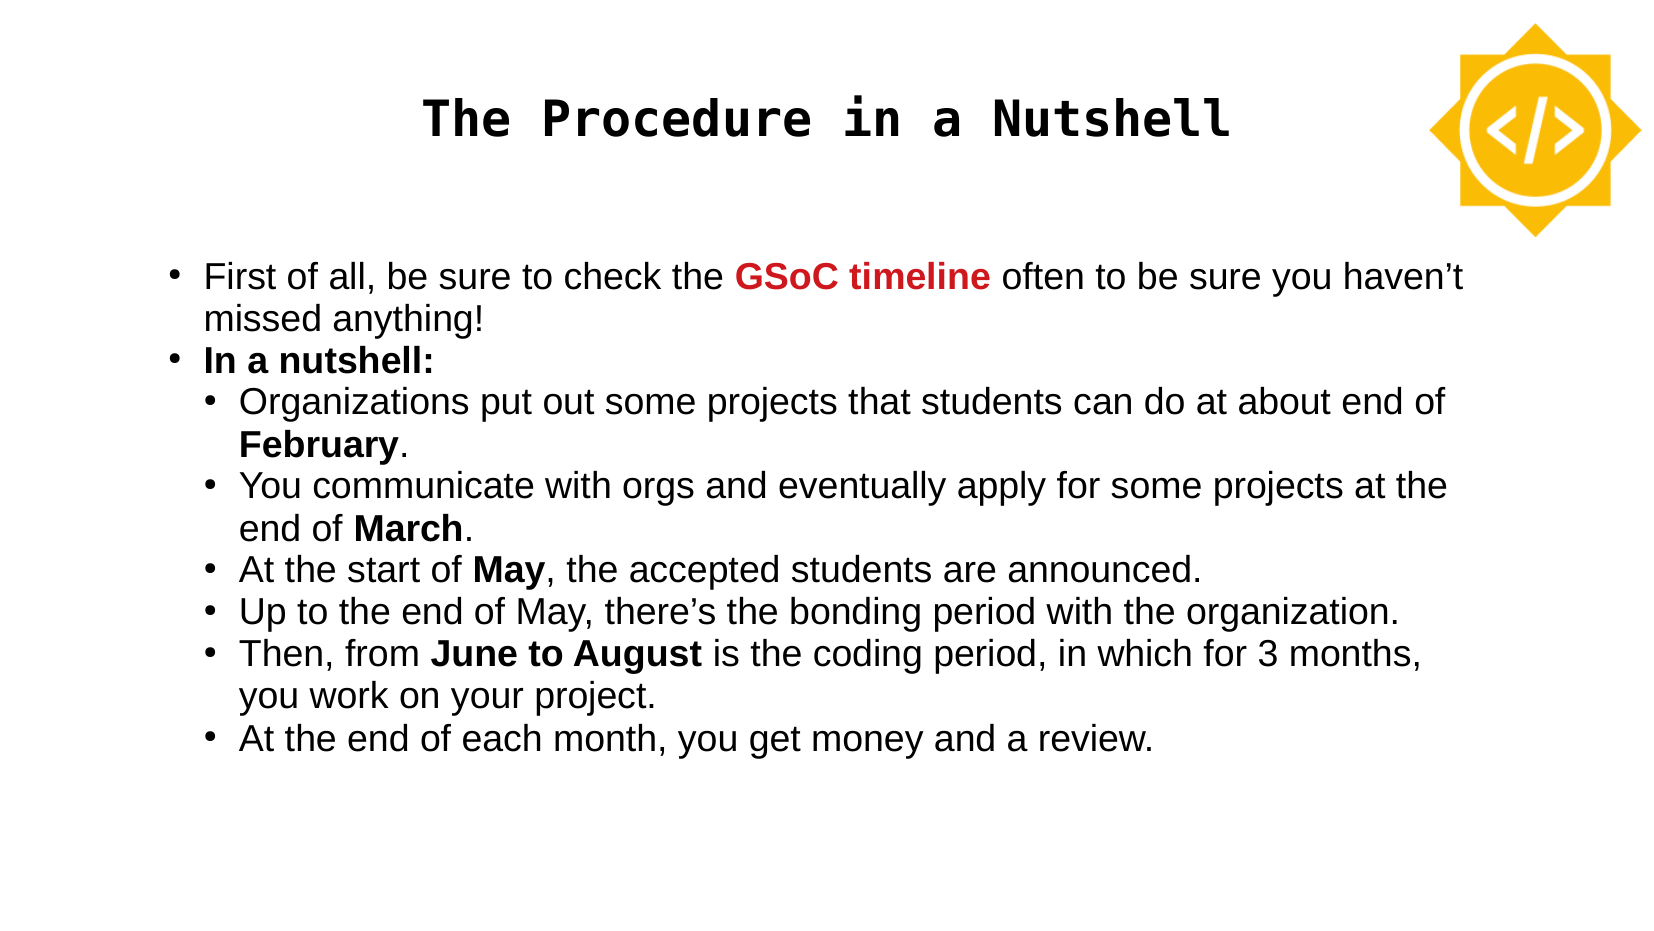

The Procedure in a Nutshell
First of all, be sure to check the GSoC timeline often to be sure you haven’t missed anything!
In a nutshell:
Organizations put out some projects that students can do at about end of February.
You communicate with orgs and eventually apply for some projects at the end of March.
At the start of May, the accepted students are announced.
Up to the end of May, there’s the bonding period with the organization.
Then, from June to August is the coding period, in which for 3 months, you work on your project.
At the end of each month, you get money and a review.